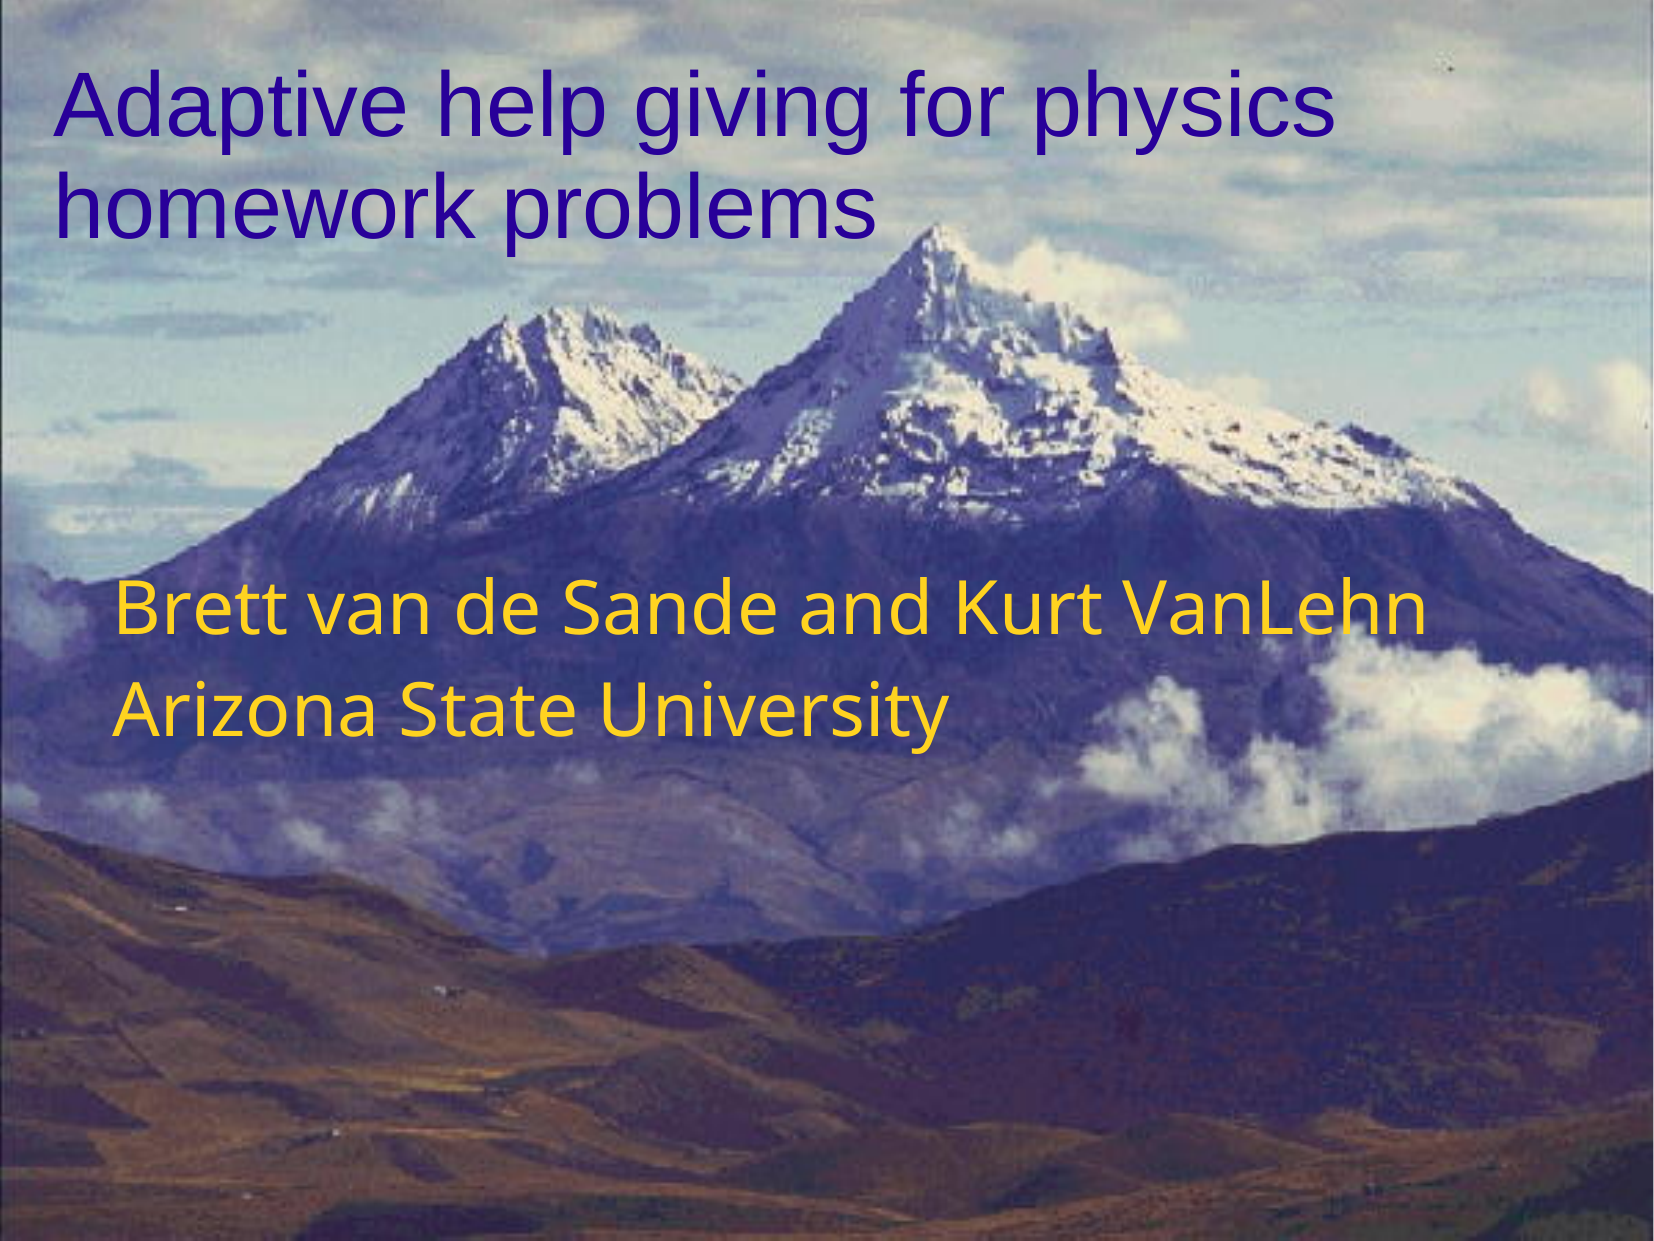

# Adaptive help giving for physics homework problems
Brett van de Sande and Kurt VanLehn
Arizona State University